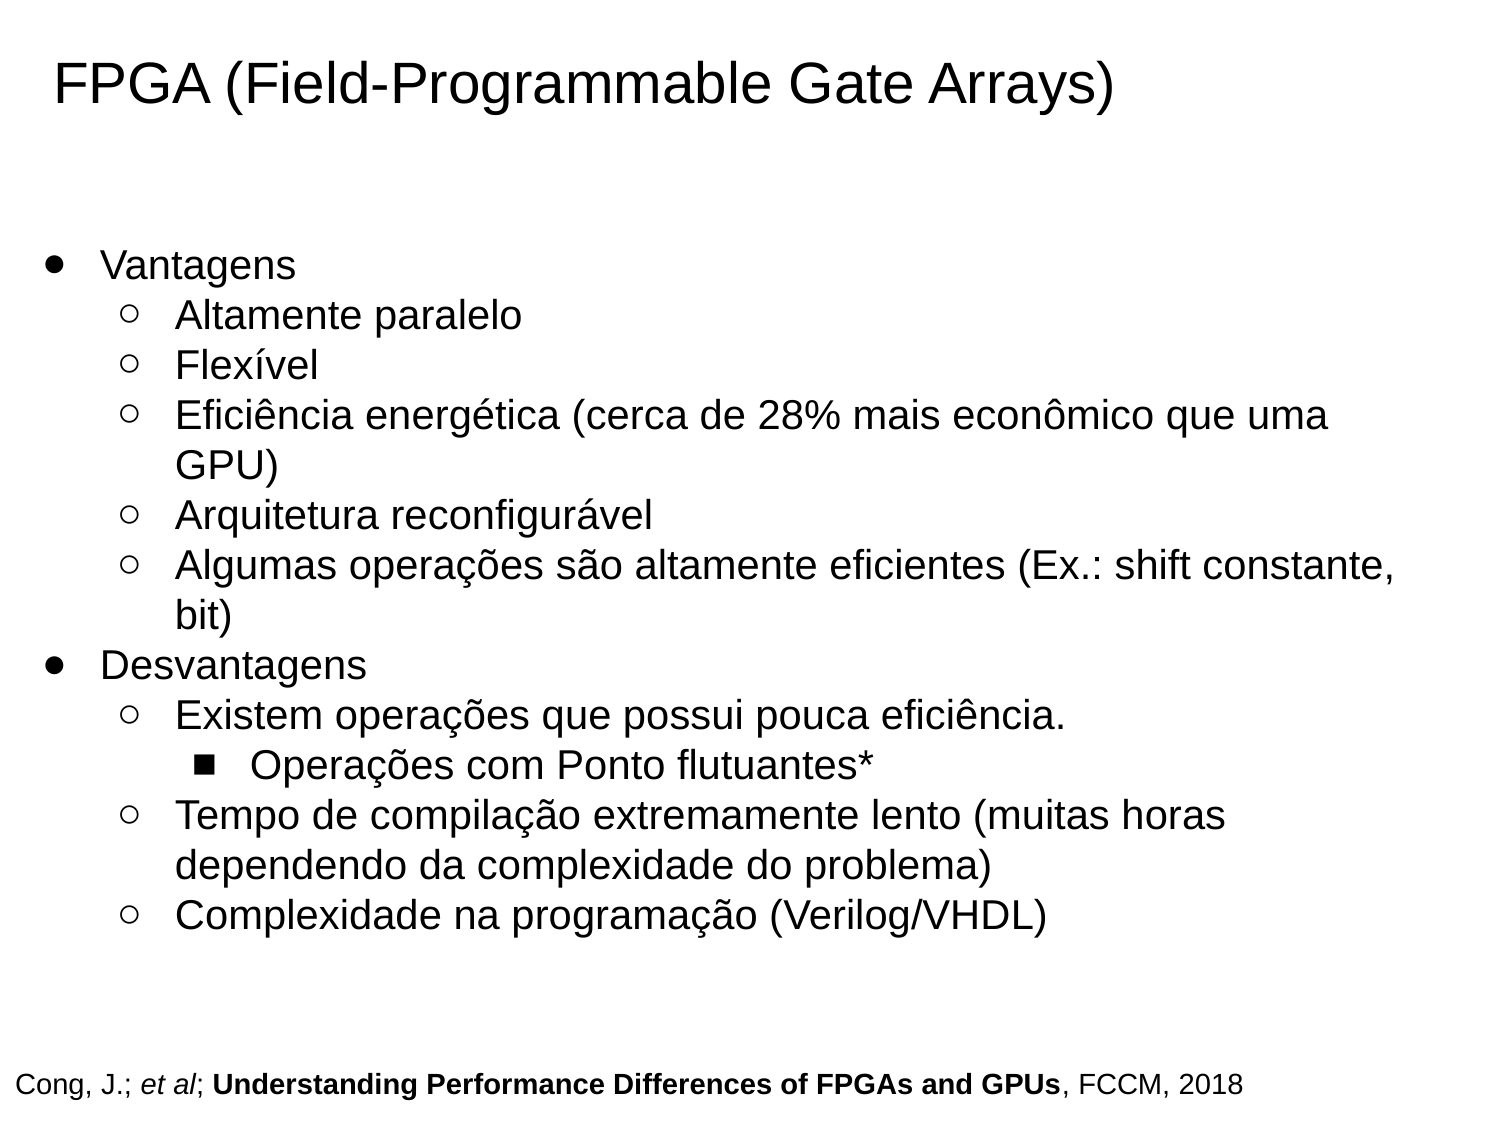

# FPGA (Field-Programmable Gate Arrays)
Vantagens
Altamente paralelo
Flexível
Eficiência energética (cerca de 28% mais econômico que uma GPU)
Arquitetura reconfigurável
Algumas operações são altamente eficientes (Ex.: shift constante, bit)
Desvantagens
Existem operações que possui pouca eficiência.
Operações com Ponto flutuantes*
Tempo de compilação extremamente lento (muitas horas dependendo da complexidade do problema)
Complexidade na programação (Verilog/VHDL)
Cong, J.; et al; Understanding Performance Differences of FPGAs and GPUs, FCCM, 2018